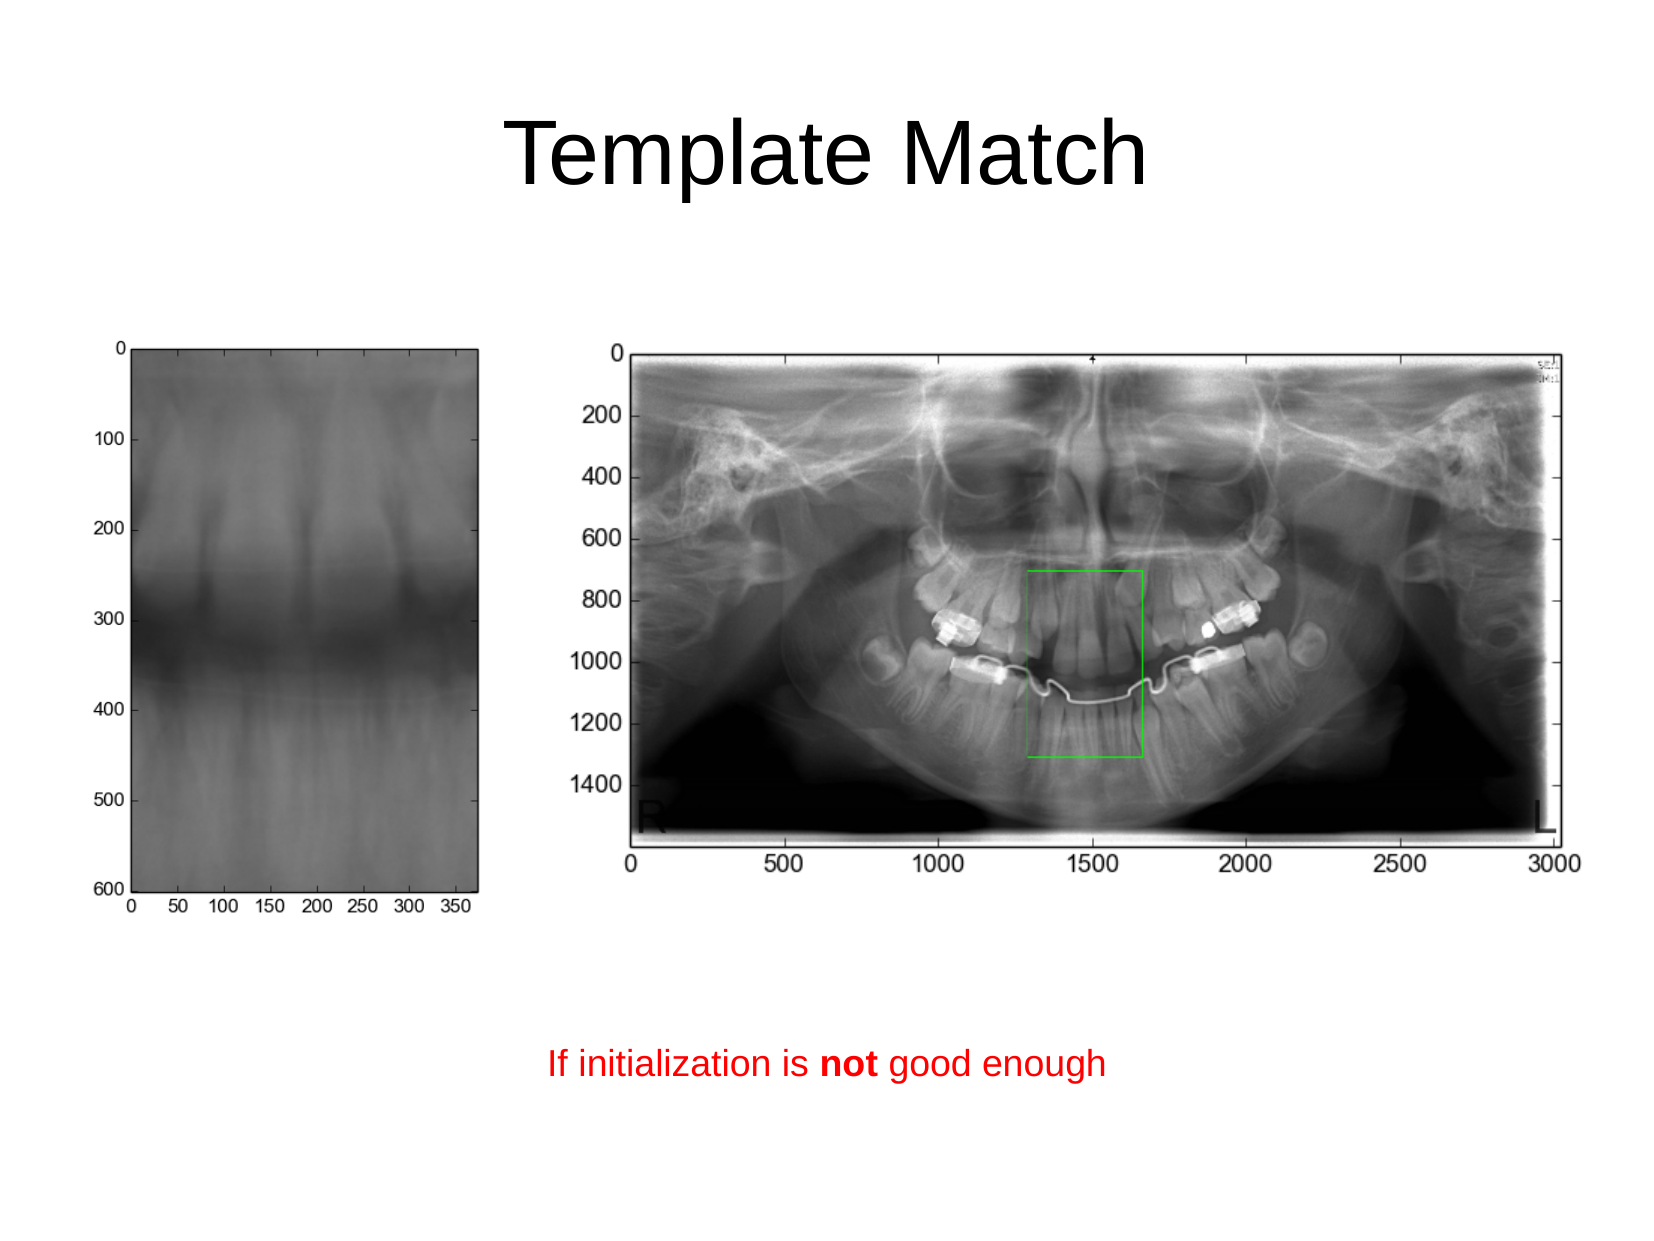

# Template Match
If initialization is not good enough